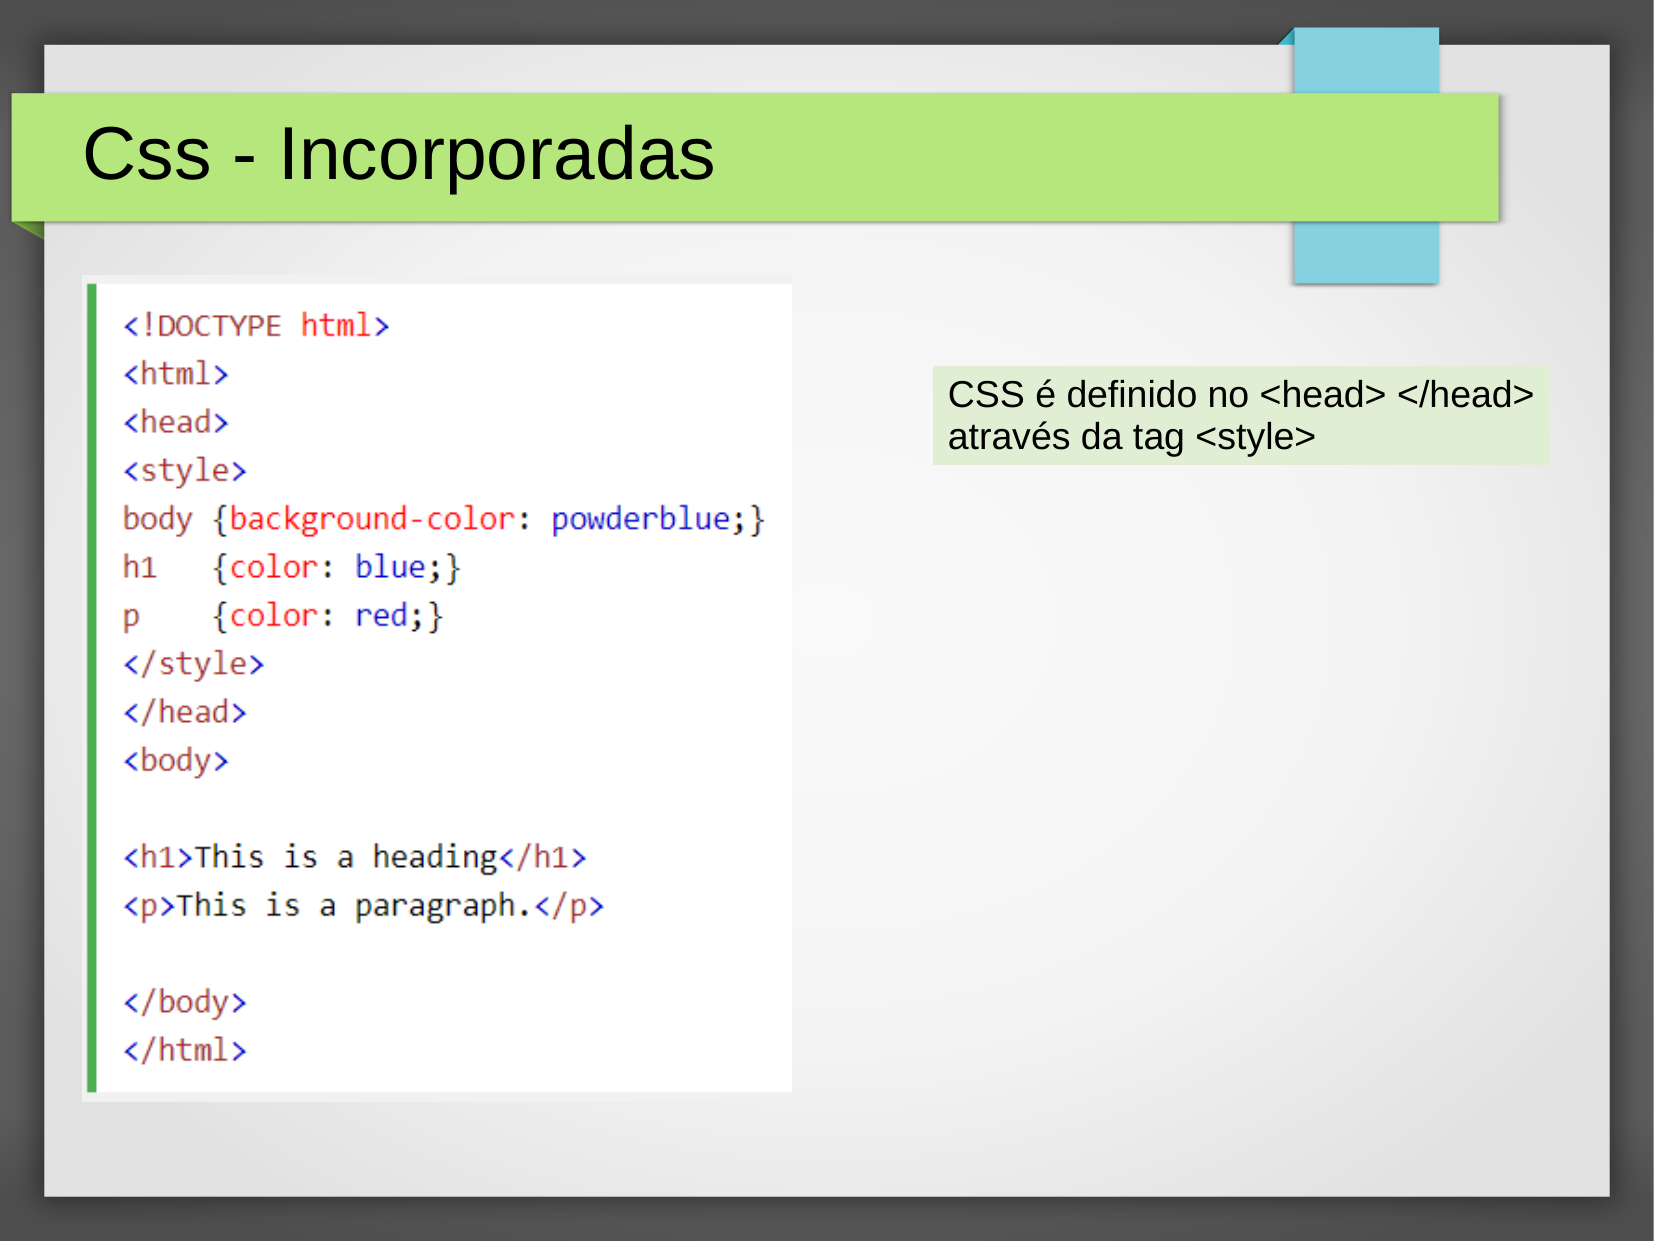

# Css - Incorporadas
CSS é definido no <head> </head>
através da tag <style>